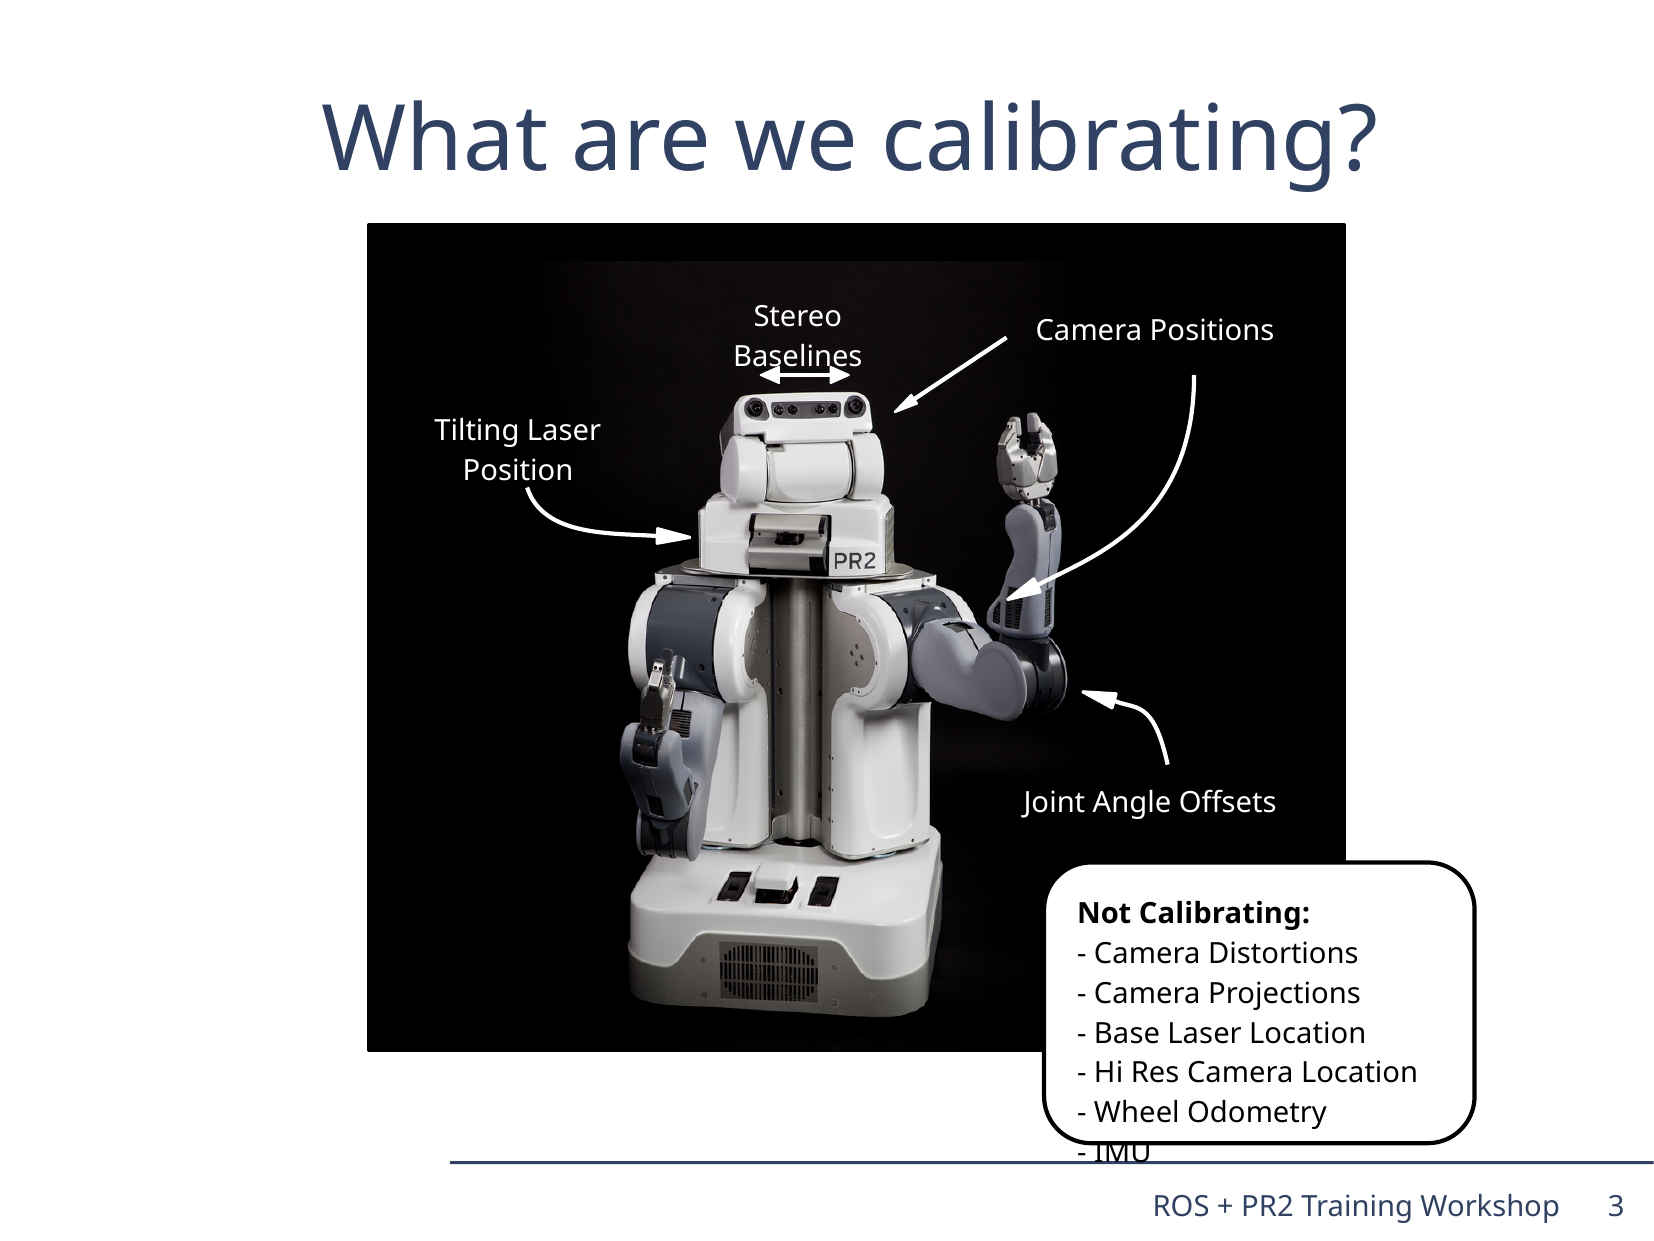

# What are we calibrating?
Stereo
Baselines
Camera Positions
Tilting Laser
Position
Joint Angle Offsets
Not Calibrating:
- Camera Distortions
- Camera Projections
- Base Laser Location
- Hi Res Camera Location
- Wheel Odometry
- IMU